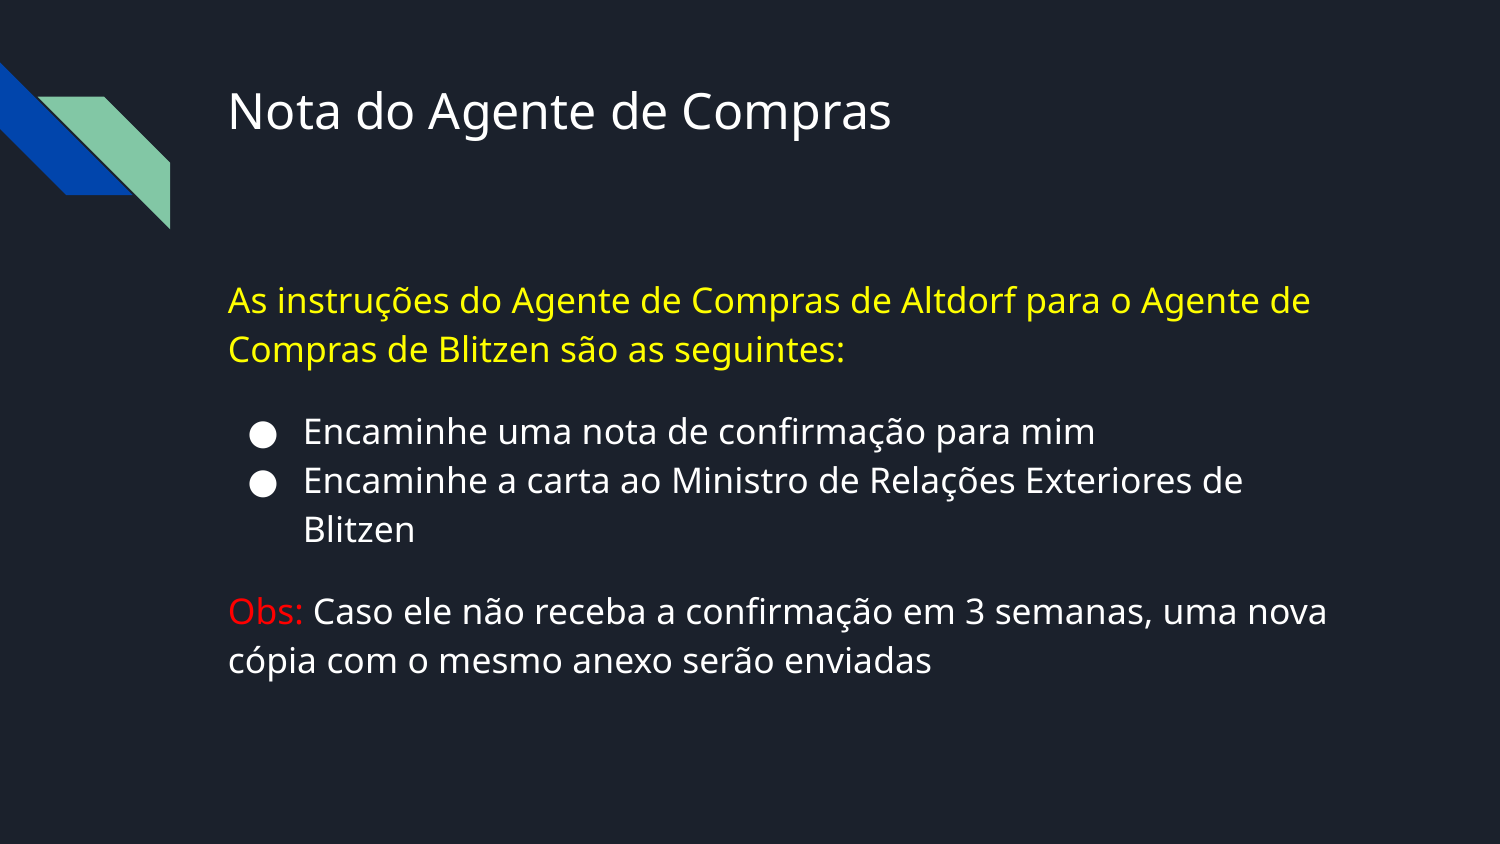

# Nota do Agente de Compras
As instruções do Agente de Compras de Altdorf para o Agente de Compras de Blitzen são as seguintes:
Encaminhe uma nota de confirmação para mim
Encaminhe a carta ao Ministro de Relações Exteriores de Blitzen
Obs: Caso ele não receba a confirmação em 3 semanas, uma nova cópia com o mesmo anexo serão enviadas